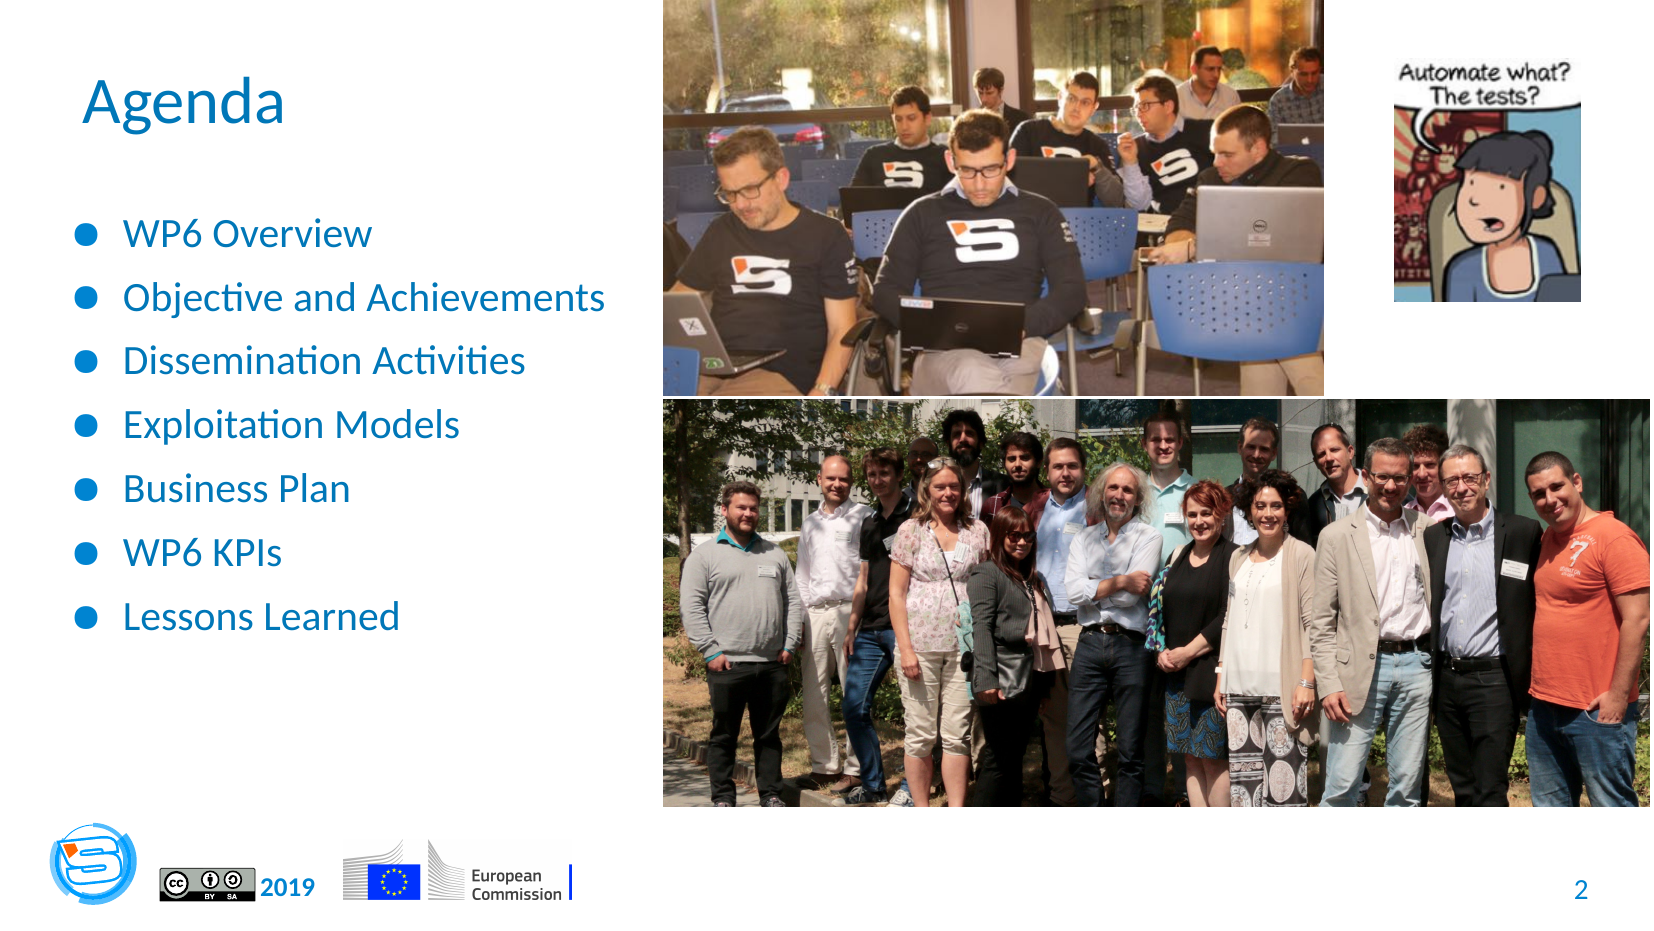

# Agenda
WP6 Overview
Objective and Achievements
Dissemination Activities
Exploitation Models
Business Plan
WP6 KPIs
Lessons Learned
2